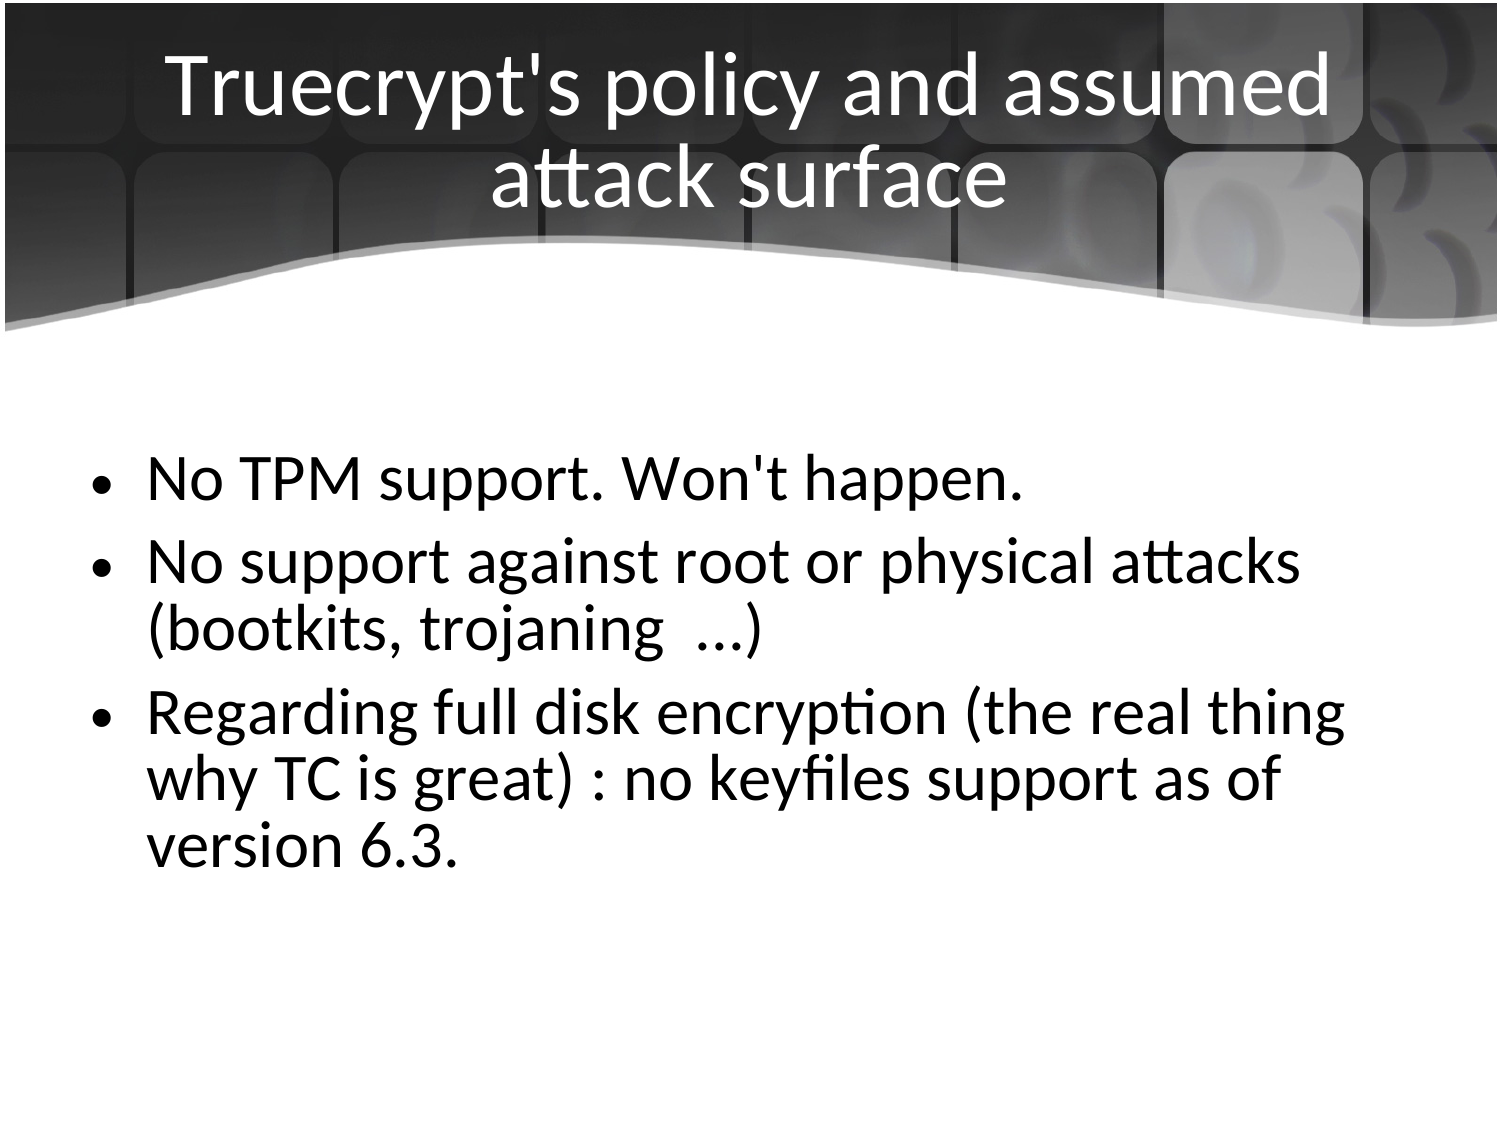

# Truecrypt's policy and assumed attack surface
No TPM support. Won't happen.
No support against root or physical attacks (bootkits, trojaning ...)
Regarding full disk encryption (the real thing why TC is great) : no keyfiles support as of version 6.3.